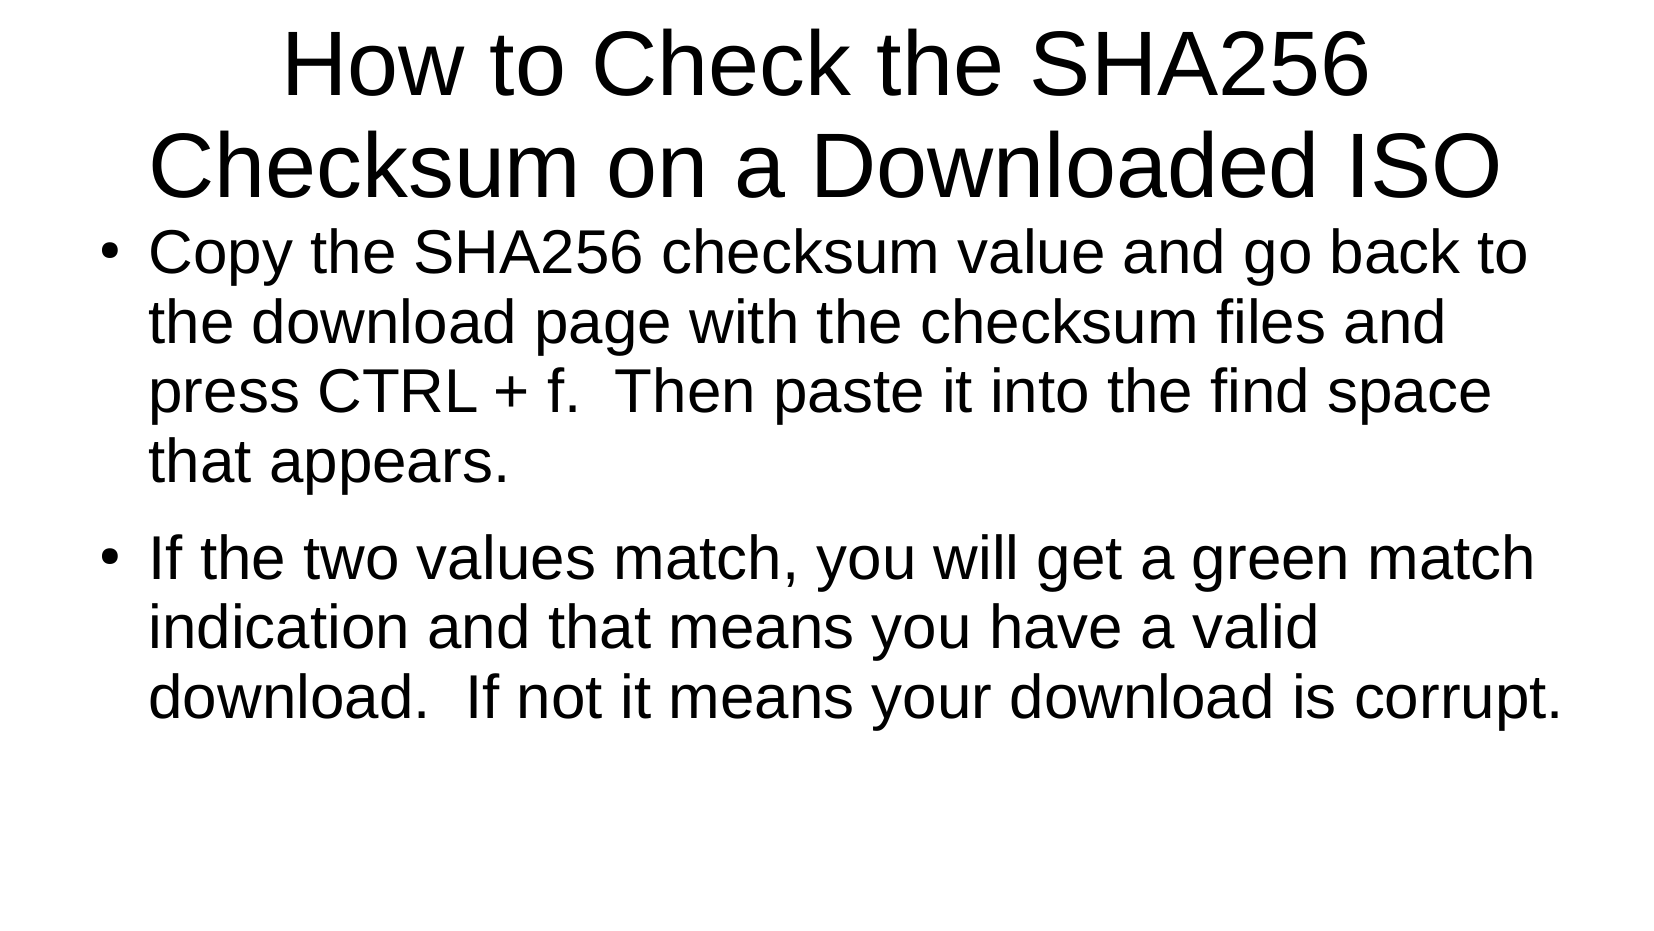

# How to Check the SHA256 Checksum on a Downloaded ISO
Copy the SHA256 checksum value and go back to the download page with the checksum files and press CTRL + f. Then paste it into the find space that appears.
If the two values match, you will get a green match indication and that means you have a valid download. If not it means your download is corrupt.